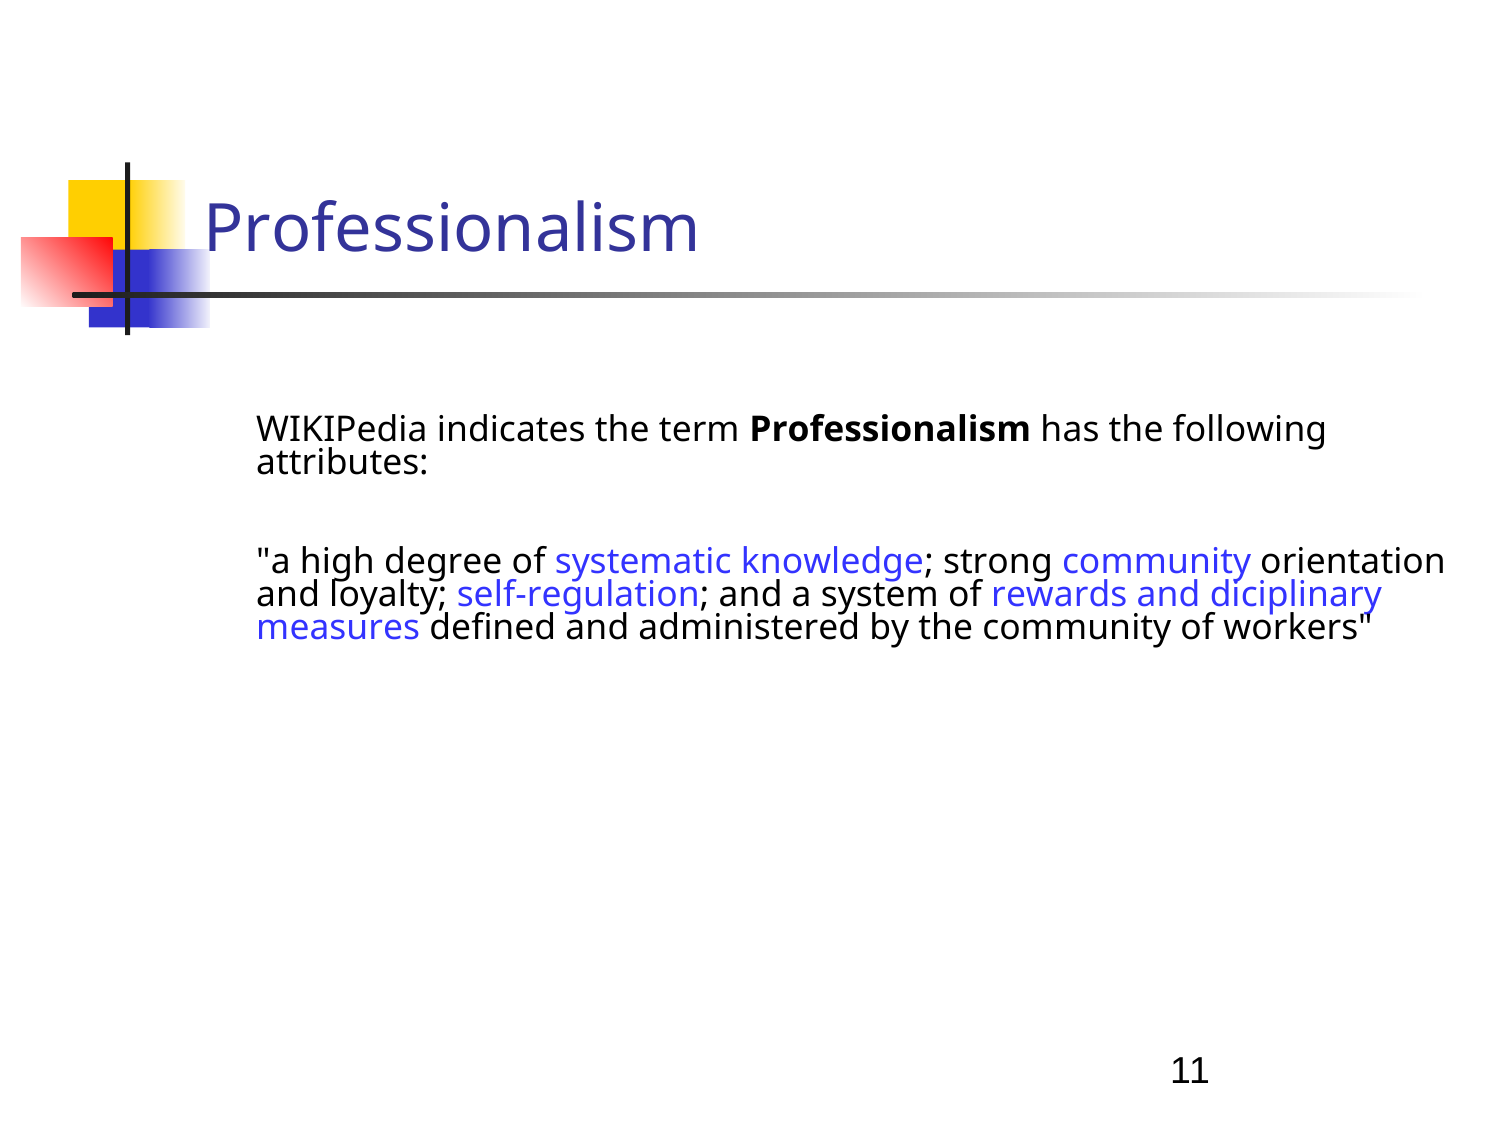

# Professionalism
WIKIPedia indicates the term Professionalism has the following attributes:
"a high degree of systematic knowledge; strong community orientation and loyalty; self-regulation; and a system of rewards and diciplinary measures defined and administered by the community of workers"
11